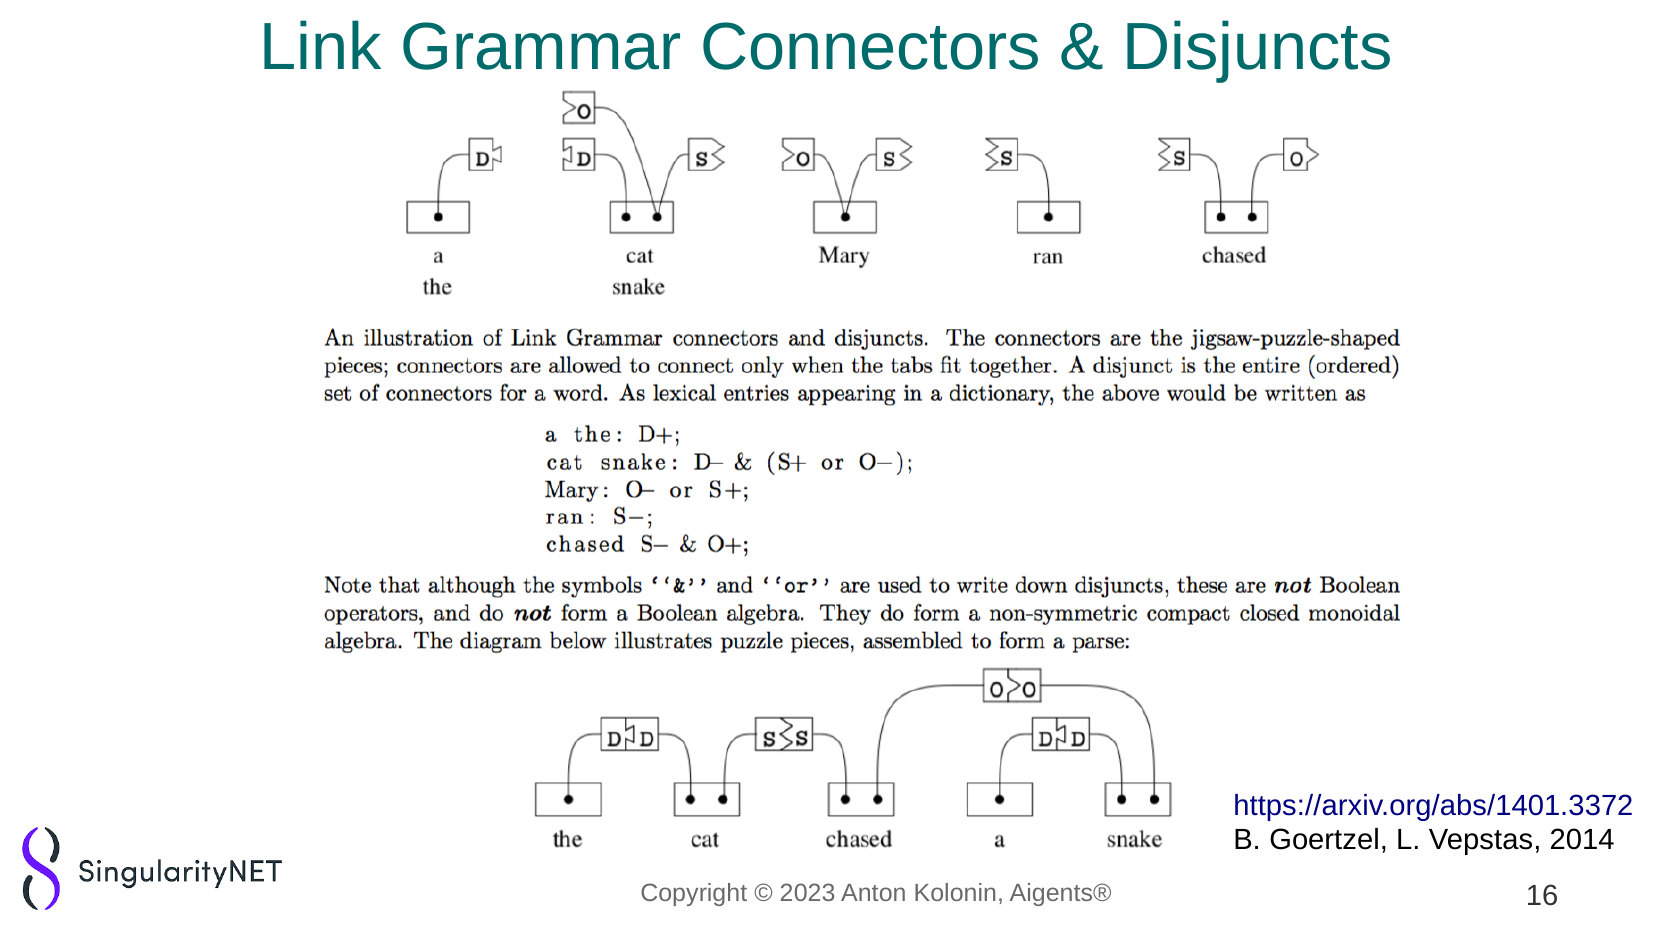

Link Grammar Connectors & Disjuncts
https://arxiv.org/abs/1401.3372
B. Goertzel, L. Vepstas, 2014
Copyright © 2023 Anton Kolonin, Aigents®
16